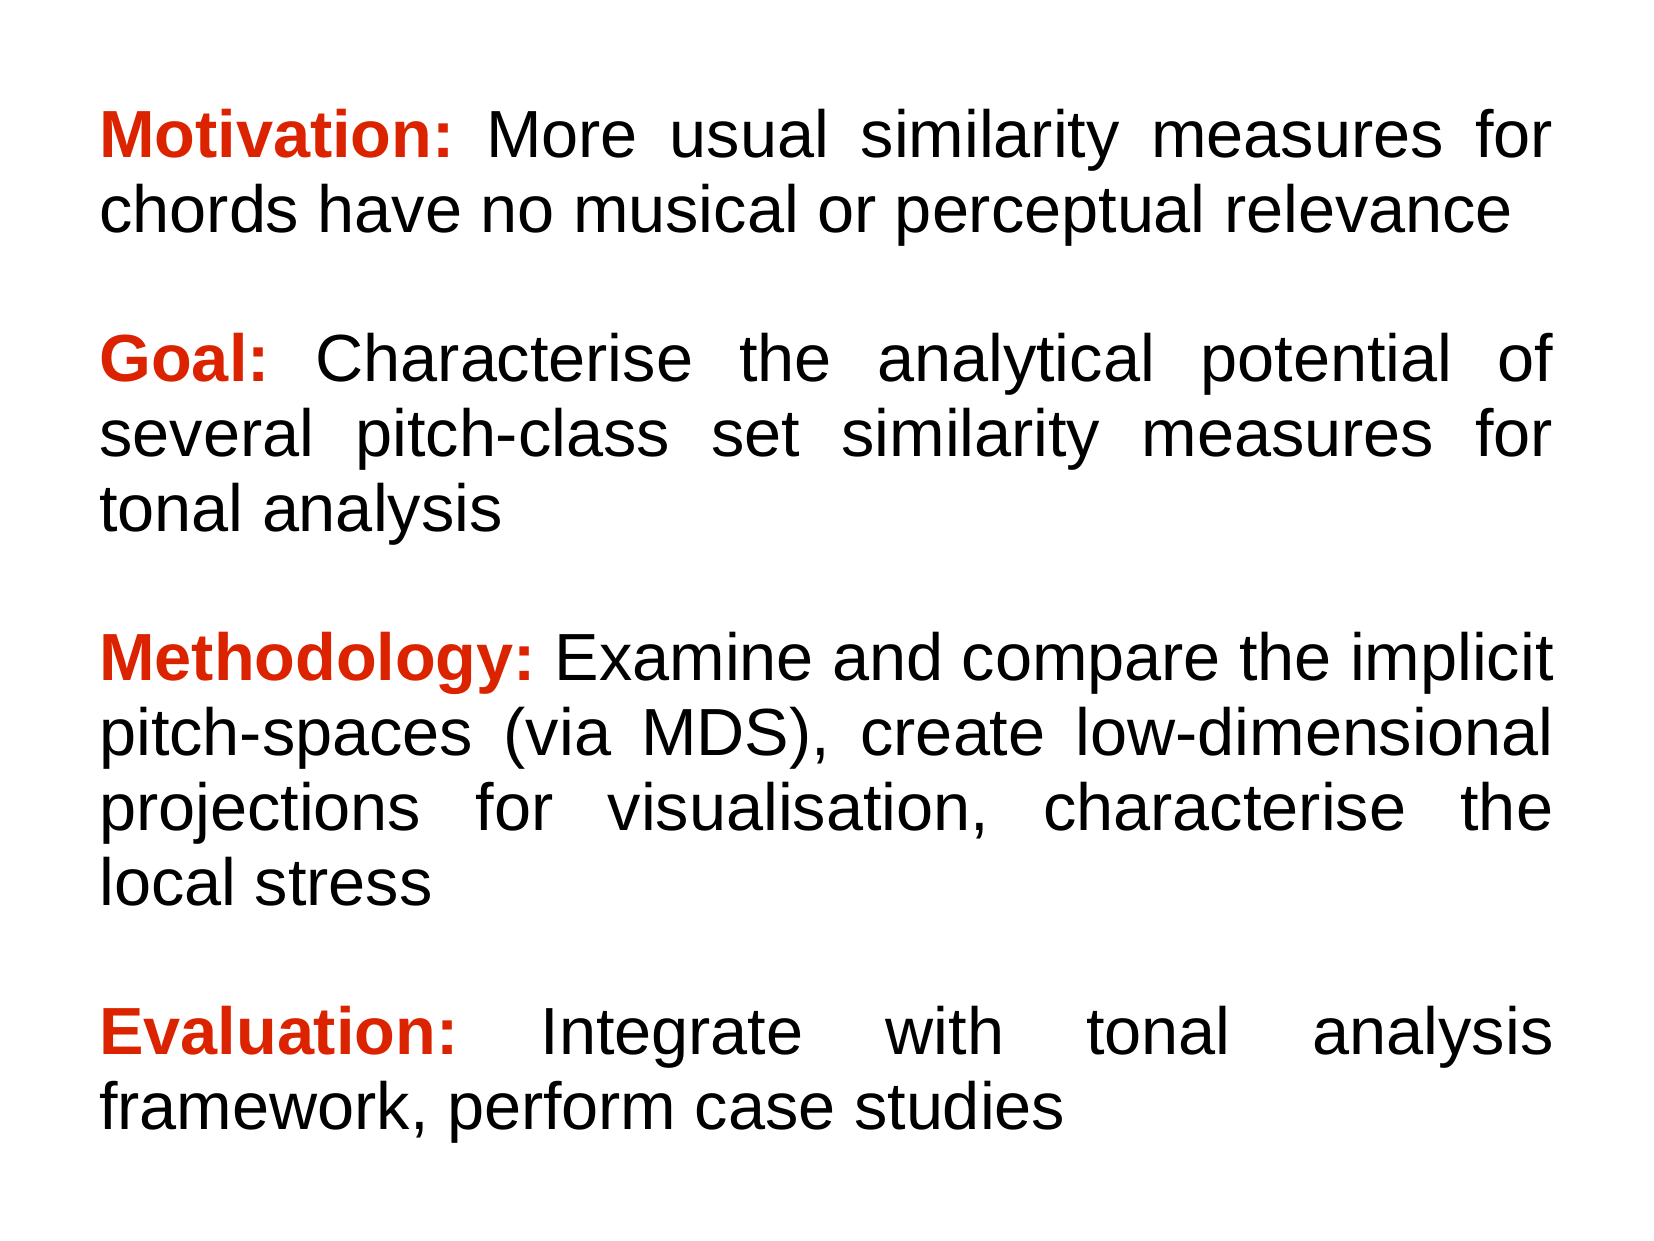

# Motivation: More usual similarity measures for chords have no musical or perceptual relevance
Goal: Characterise the analytical potential of several pitch-class set similarity measures for tonal analysis
Methodology: Examine and compare the implicit pitch-spaces (via MDS), create low-dimensional projections for visualisation, characterise the local stress
Evaluation: Integrate with tonal analysis framework, perform case studies